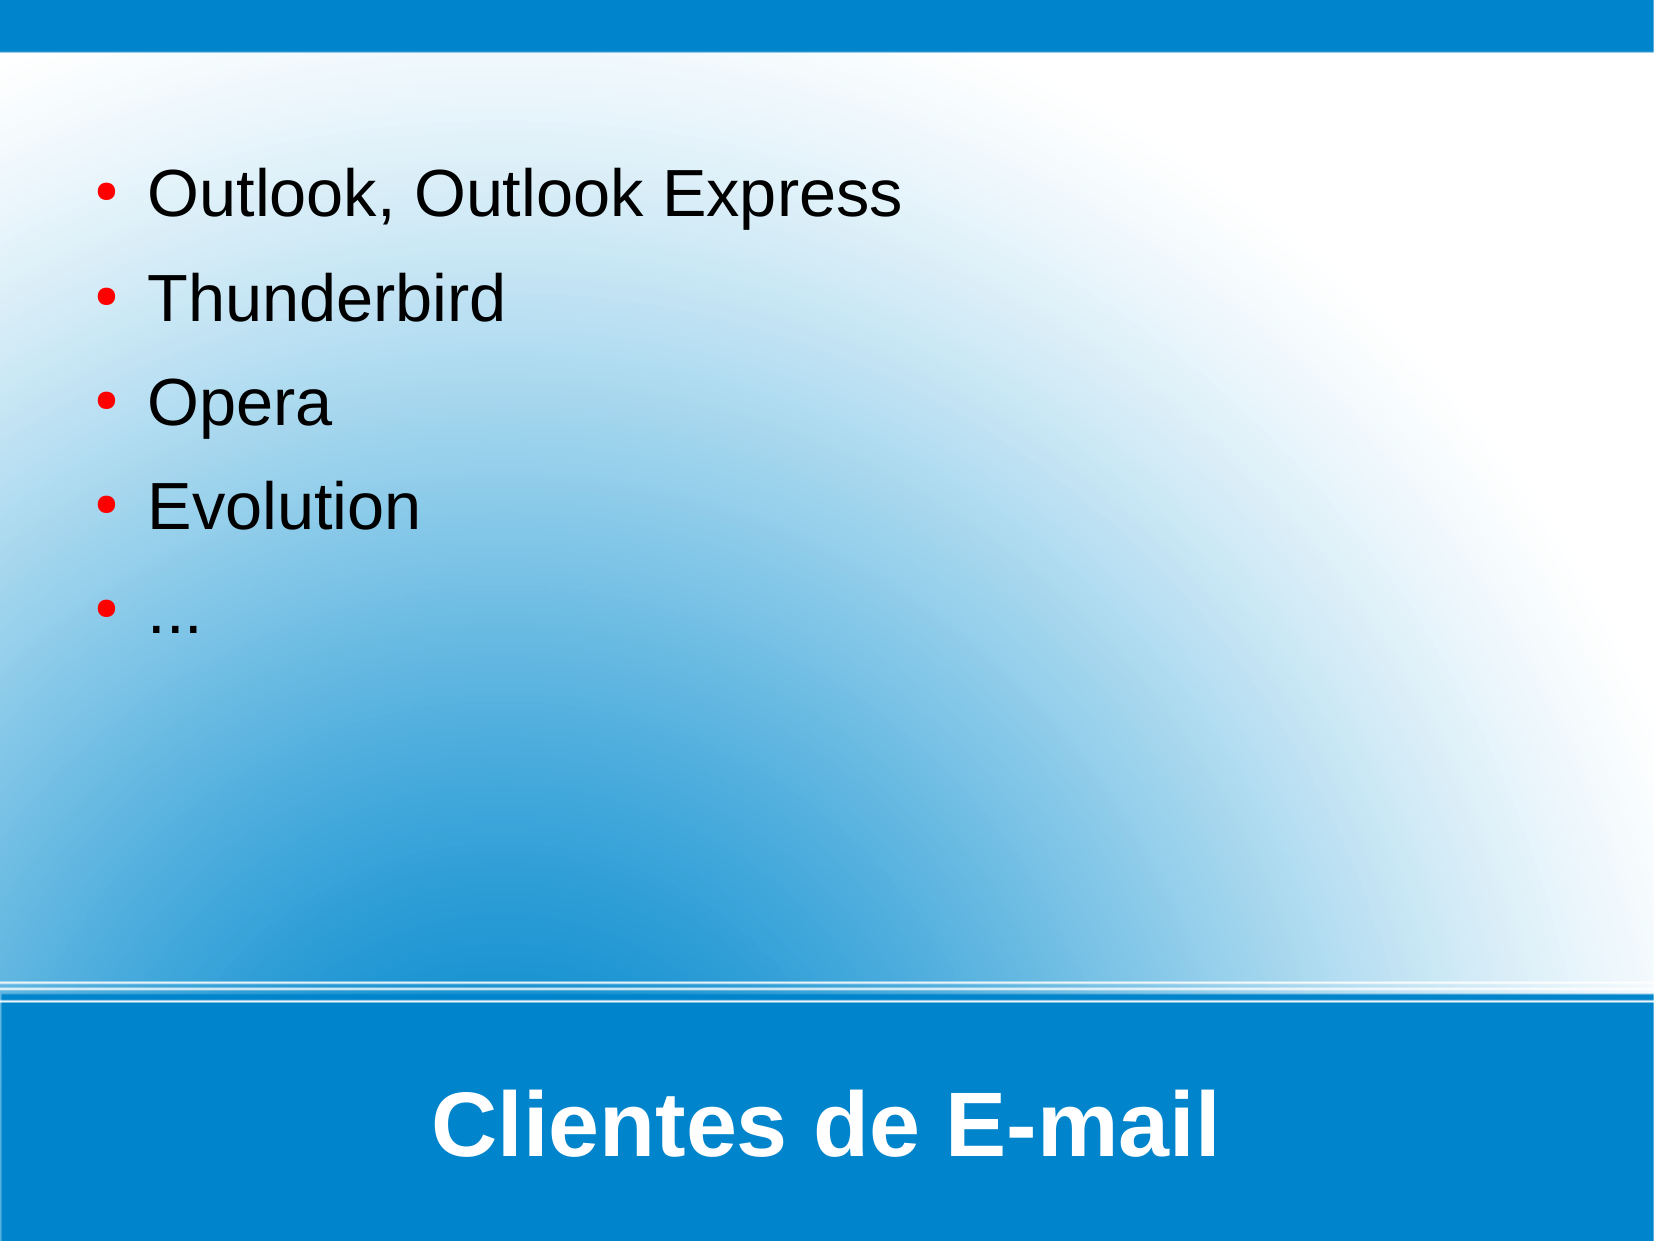

Outlook, Outlook Express
Thunderbird
Opera
Evolution
...
# Clientes de E-mail